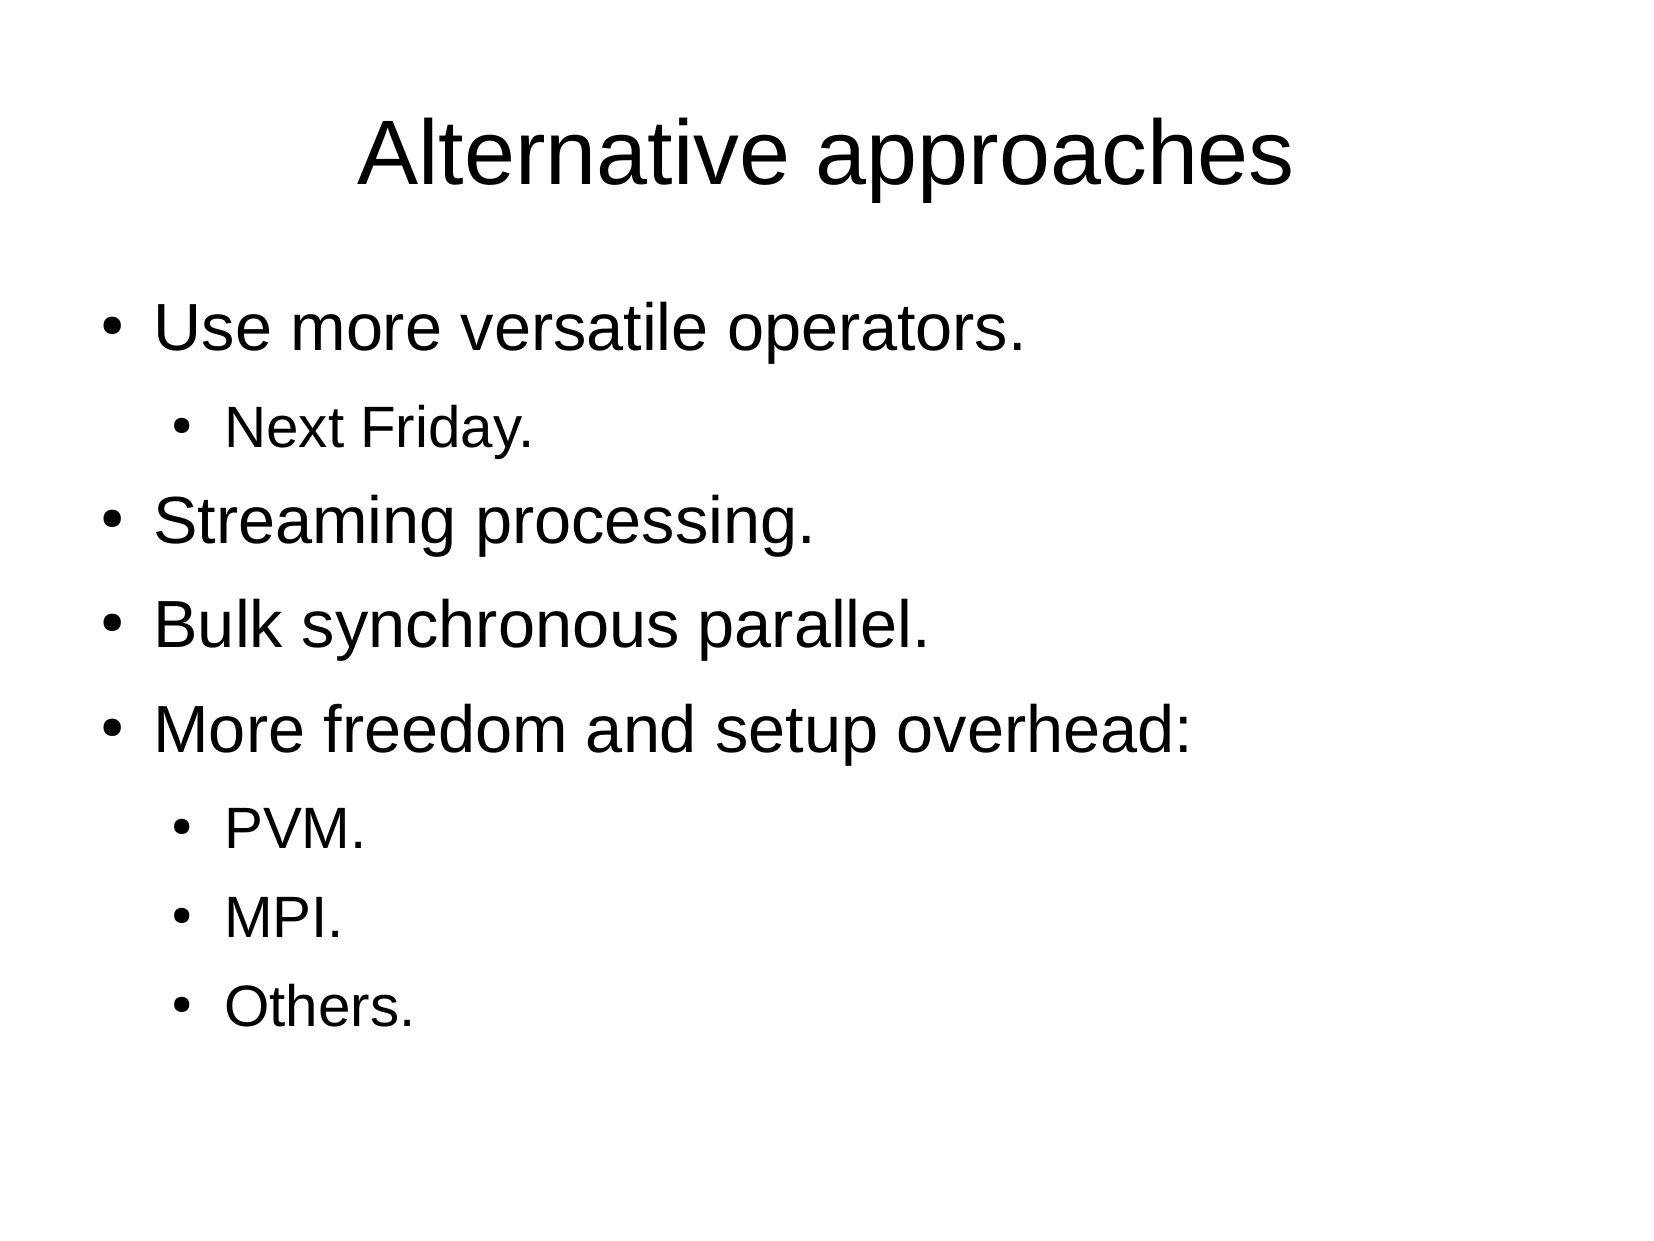

# Alternative approaches
Use more versatile operators.
Next Friday.
Streaming processing.
Bulk synchronous parallel.
More freedom and setup overhead:
PVM.
MPI.
Others.